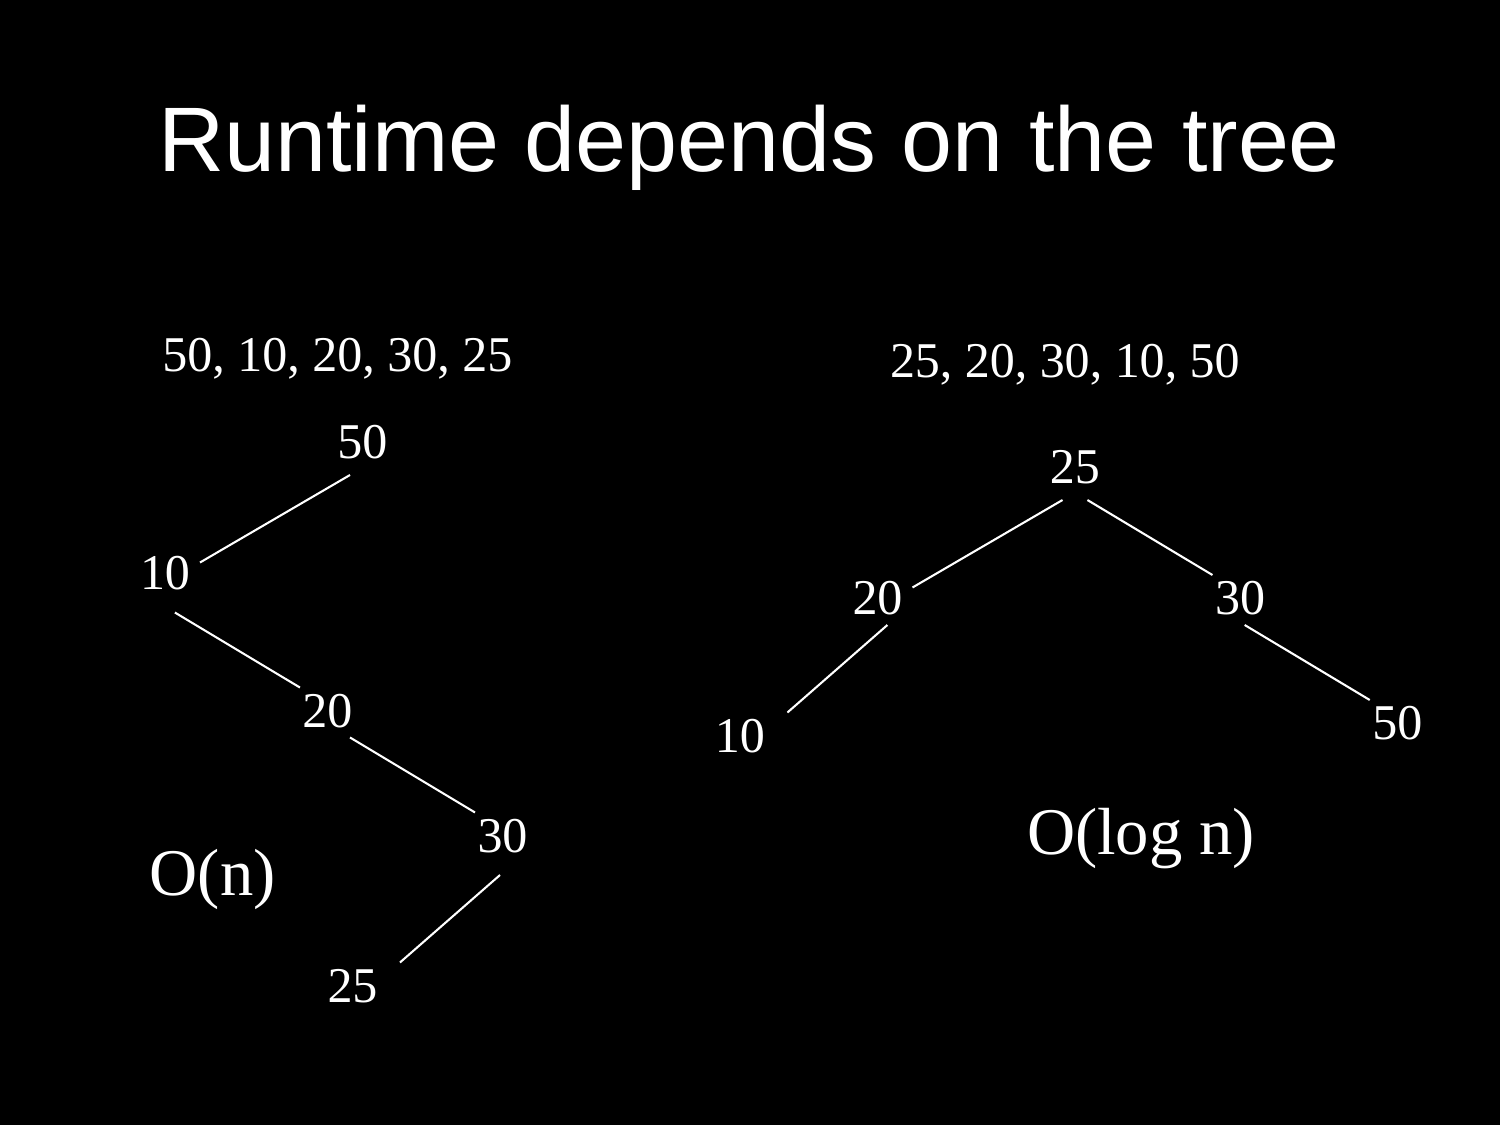

# Runtime depends on the tree
50, 10, 20, 30, 25
25, 20, 30, 10, 50
50
10
20
30
25
25
20
30
50
10
O(log n)
O(n)